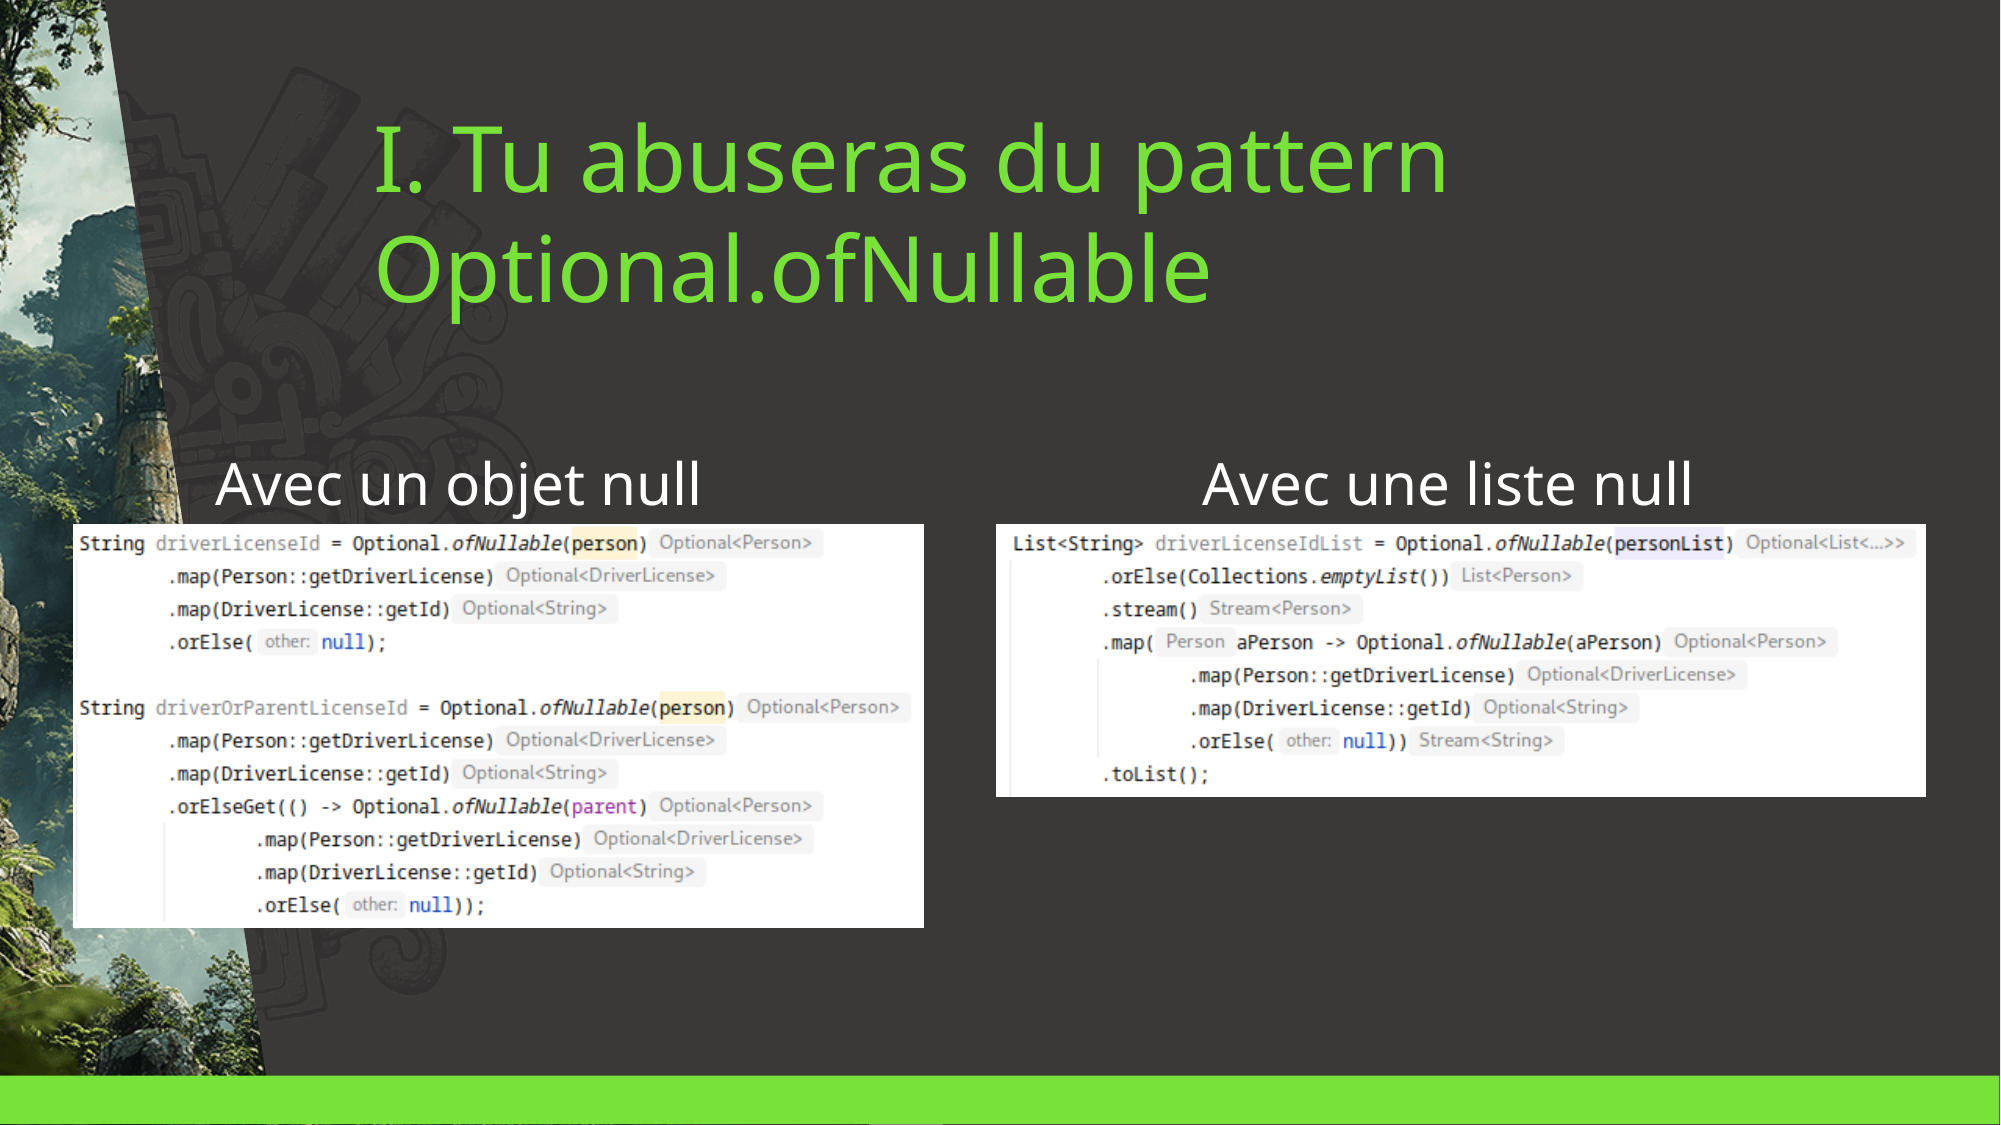

I. Tu abuseras du pattern
Optional.ofNullable
Avec un objet null
Avec une liste null